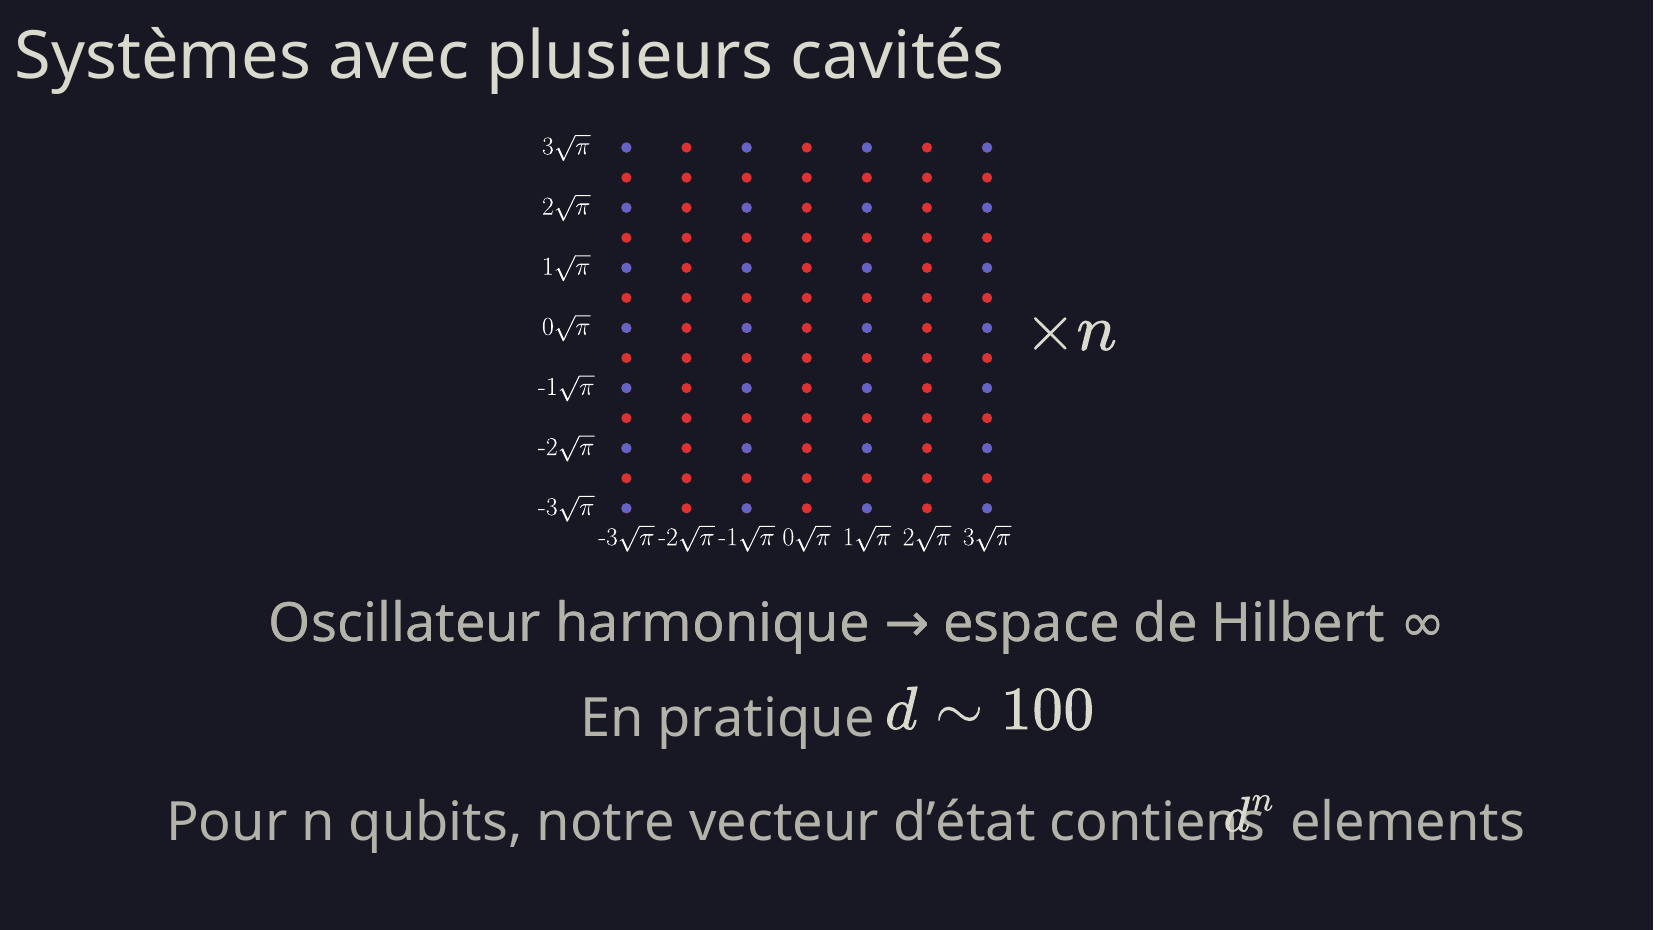

Systèmes avec plusieurs cavités
Oscillateur harmonique → espace de Hilbert ∞
Oscillateur harmonique → espace de Hilbert ∞
En pratique
Pour n qubits, notre vecteur d’état contiens
elements